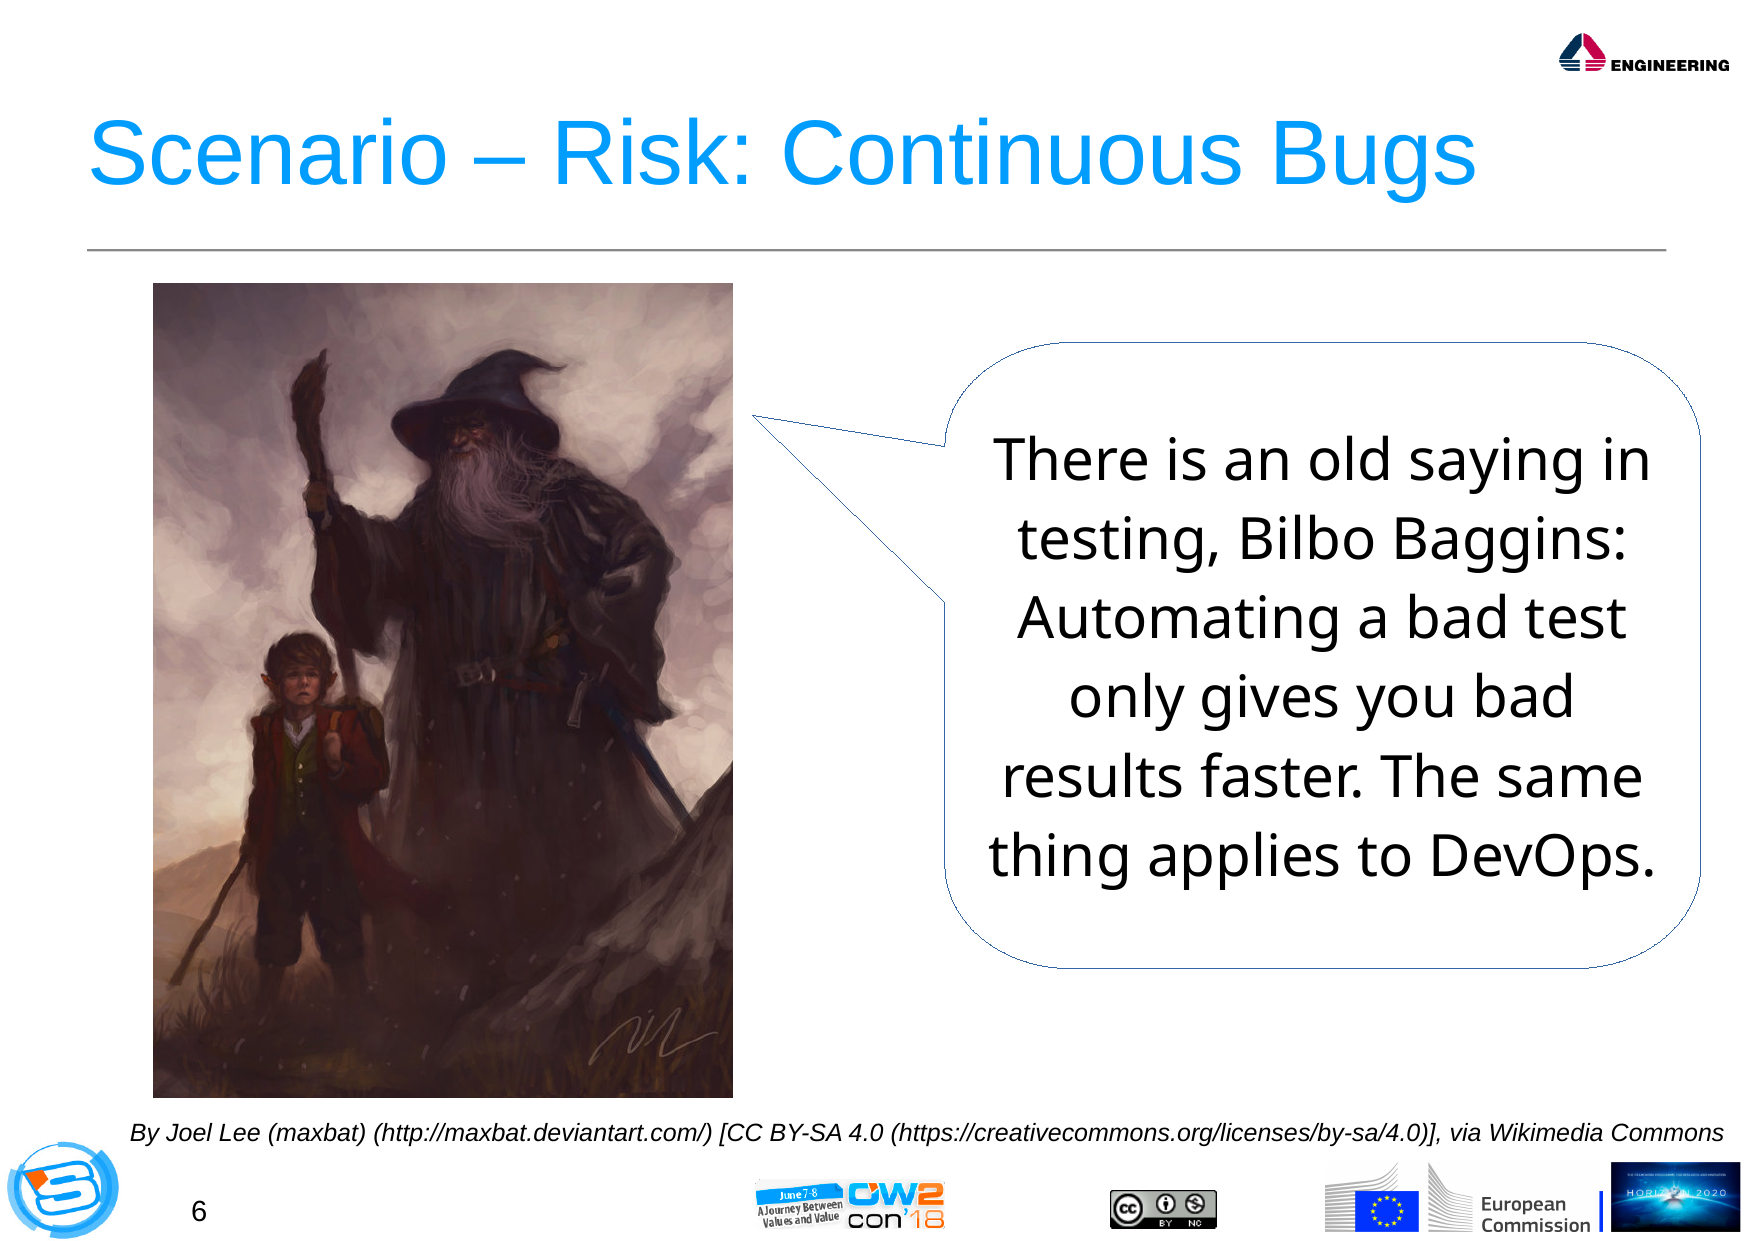

# Scenario – Risk: Continuous Bugs
There is an old saying in testing, Bilbo Baggins: Automating a bad test only gives you bad results faster. The same thing applies to DevOps.
By Joel Lee (maxbat) (http://maxbat.deviantart.com/) [CC BY-SA 4.0 (https://creativecommons.org/licenses/by-sa/4.0)], via Wikimedia Commons